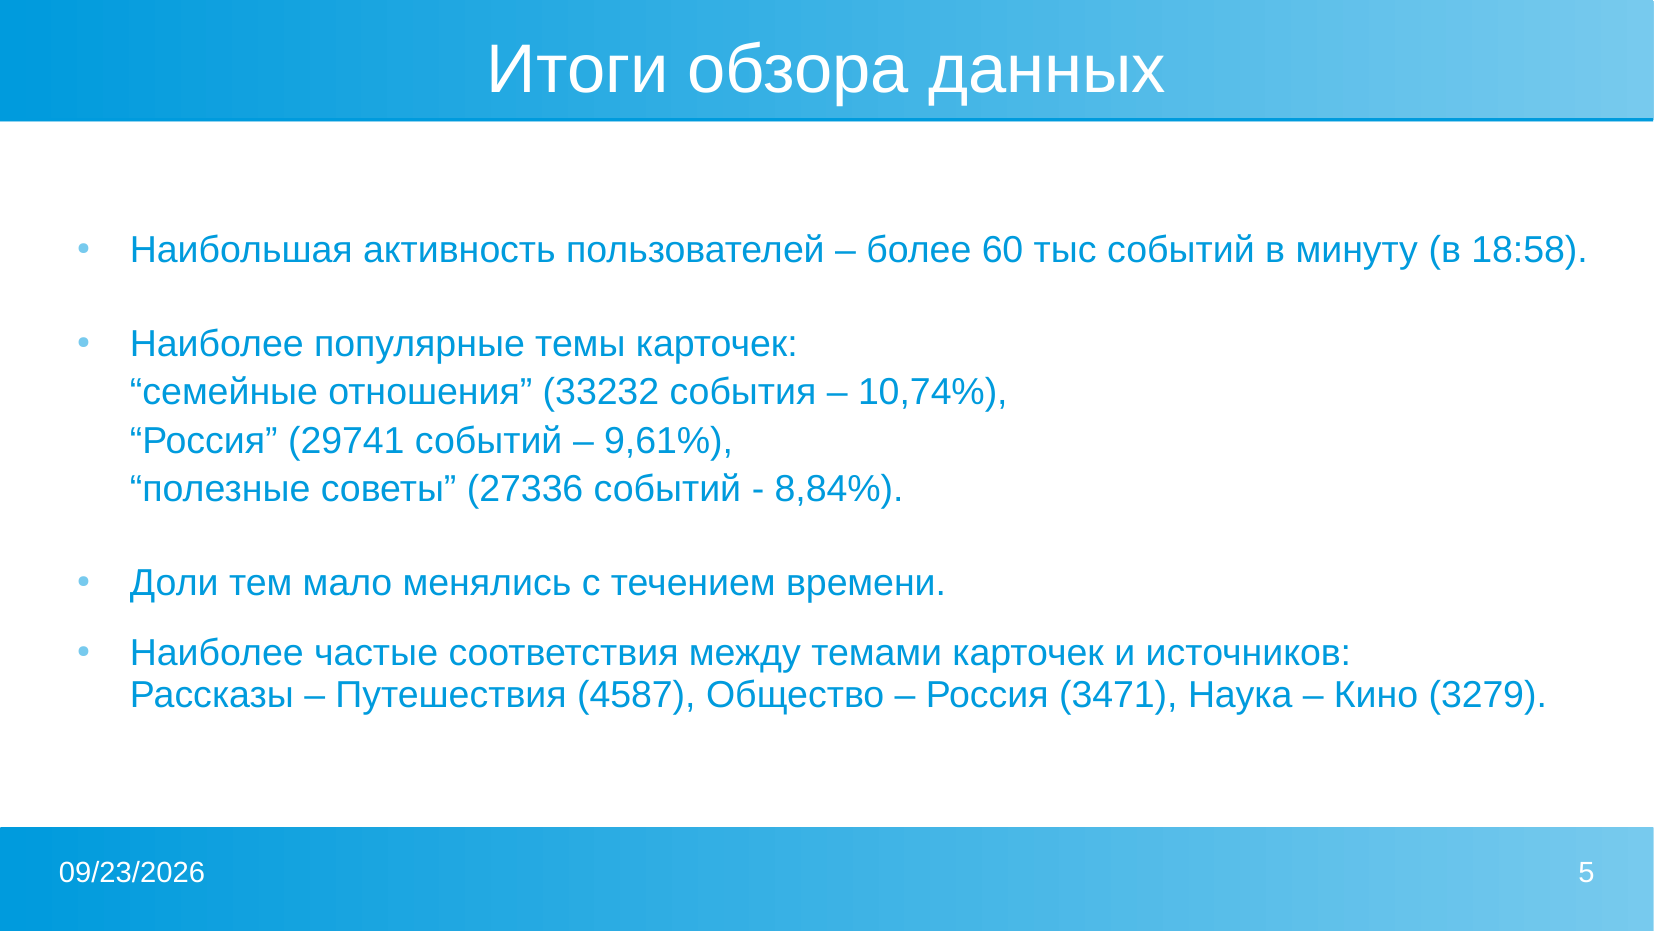

# Итоги обзора данных
Наибольшая активность пользователей – более 60 тыс событий в минуту (в 18:58).
Наиболее популярные темы карточек:
“семейные отношения” (33232 события – 10,74%),
“Россия” (29741 событий – 9,61%),
“полезные советы” (27336 событий - 8,84%).
Доли тем мало менялись с течением времени.
Наиболее частые соответствия между темами карточек и источников:
Рассказы – Путешествия (4587), Общество – Россия (3471), Наука – Кино (3279).
5